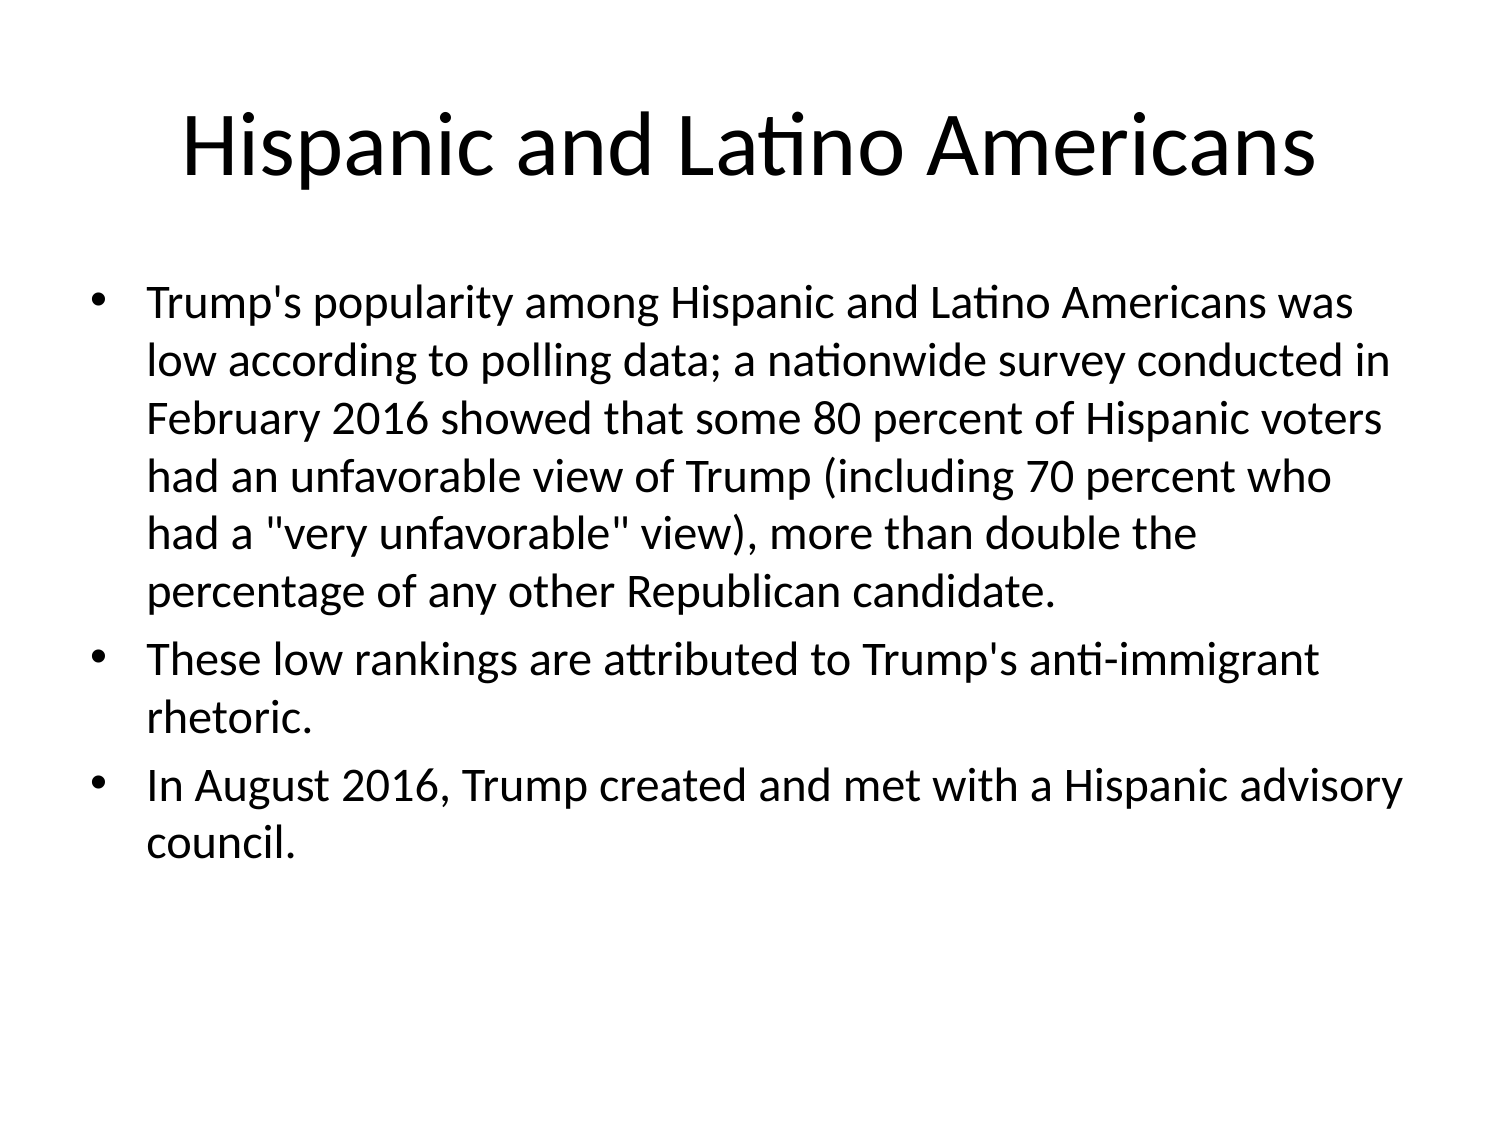

# Hispanic and Latino Americans
Trump's popularity among Hispanic and Latino Americans was low according to polling data; a nationwide survey conducted in February 2016 showed that some 80 percent of Hispanic voters had an unfavorable view of Trump (including 70 percent who had a "very unfavorable" view), more than double the percentage of any other Republican candidate.
These low rankings are attributed to Trump's anti-immigrant rhetoric.
In August 2016, Trump created and met with a Hispanic advisory council.